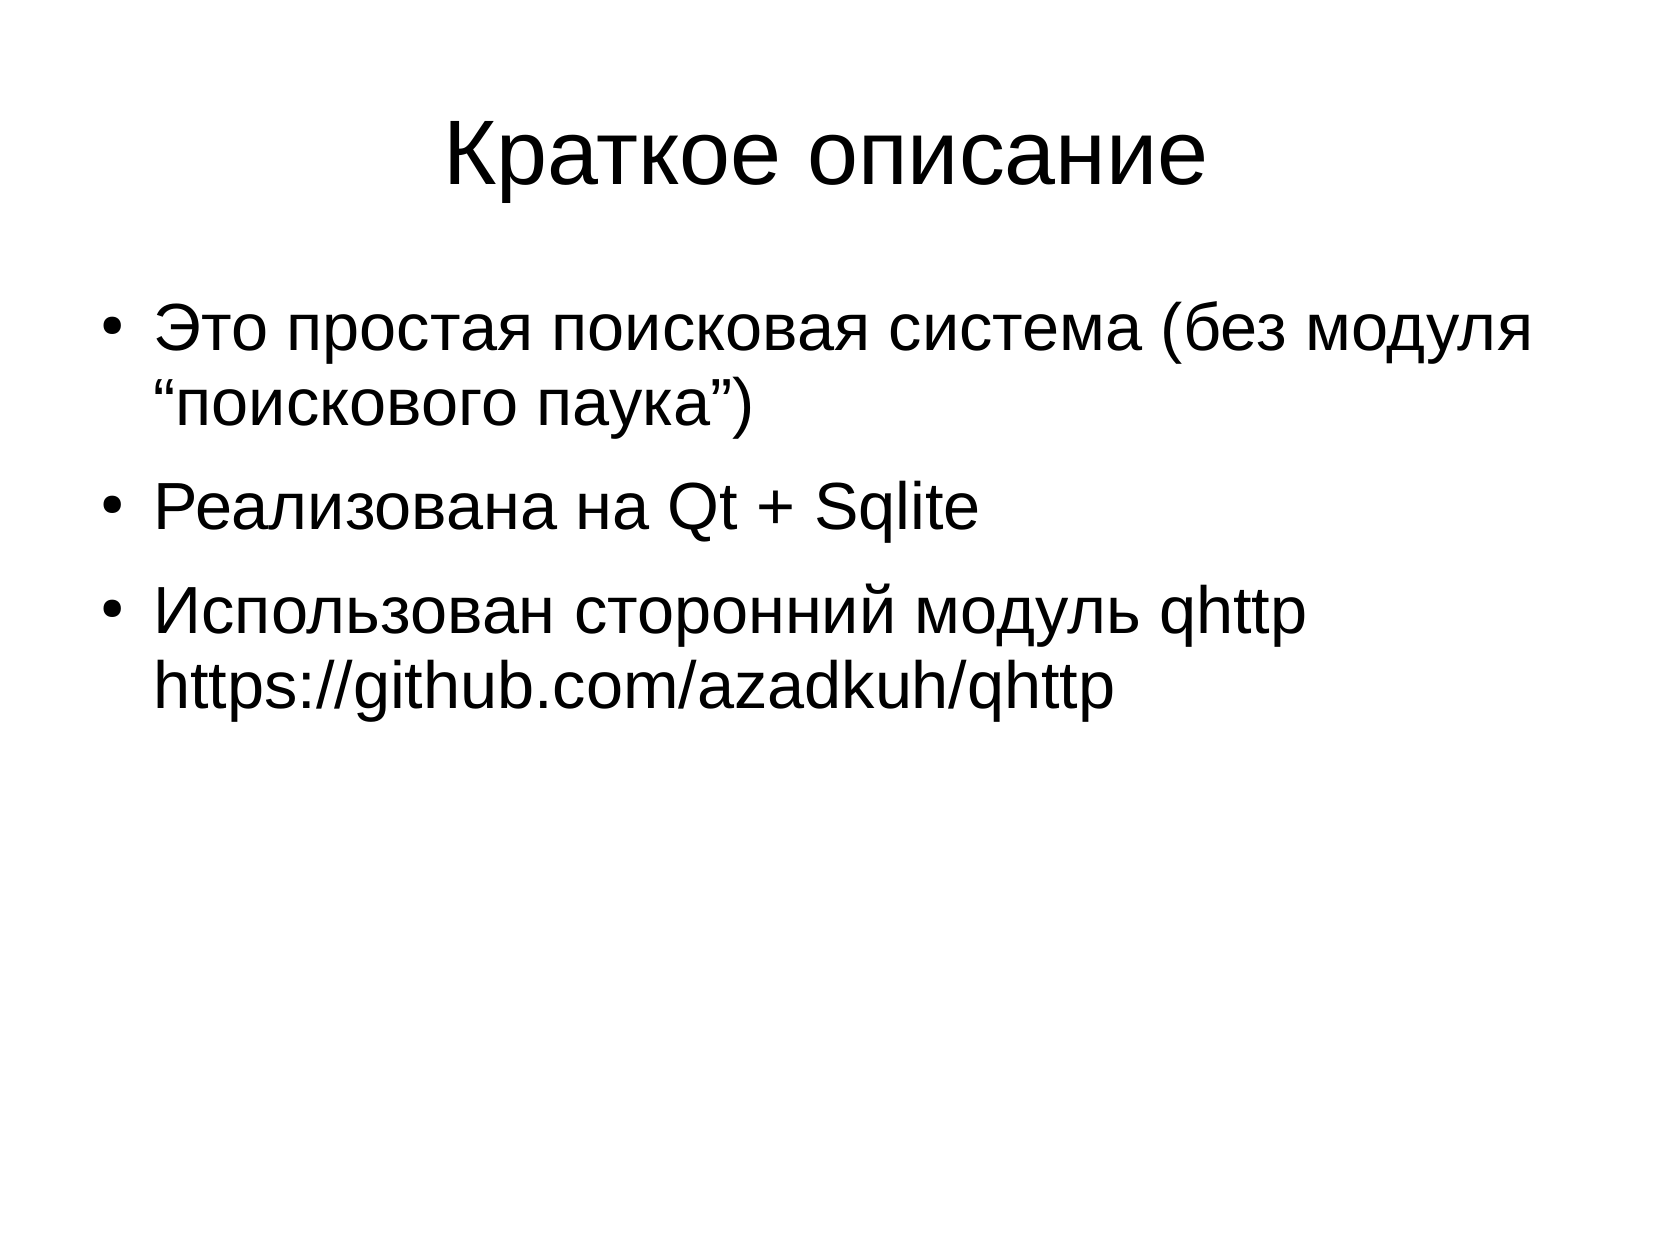

# Краткое описание
Это простая поисковая система (без модуля “поискового паука”)
Реализована на Qt + Sqlite
Использован сторонний модуль qhttp https://github.com/azadkuh/qhttp